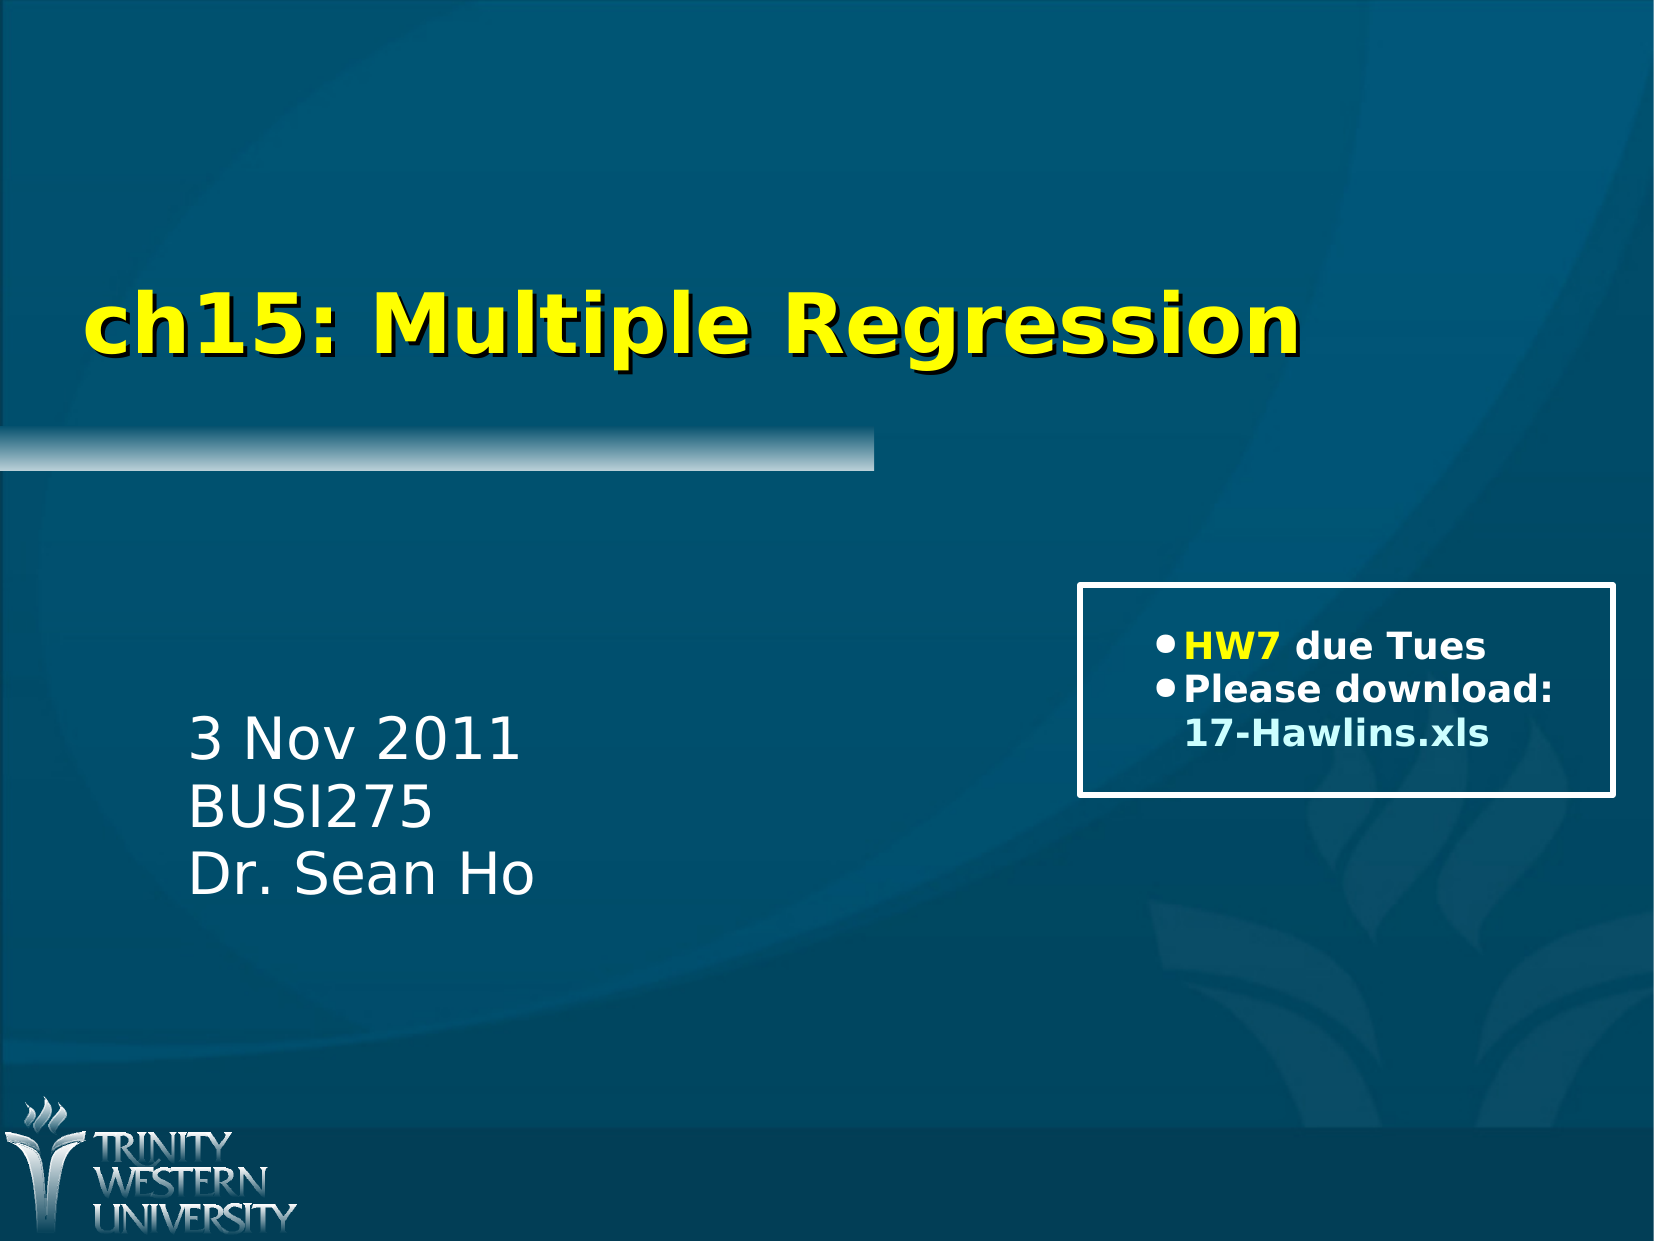

# ch15: Multiple Regression
3 Nov 2011
BUSI275
Dr. Sean Ho
HW7 due Tues
Please download:
17-Hawlins.xls